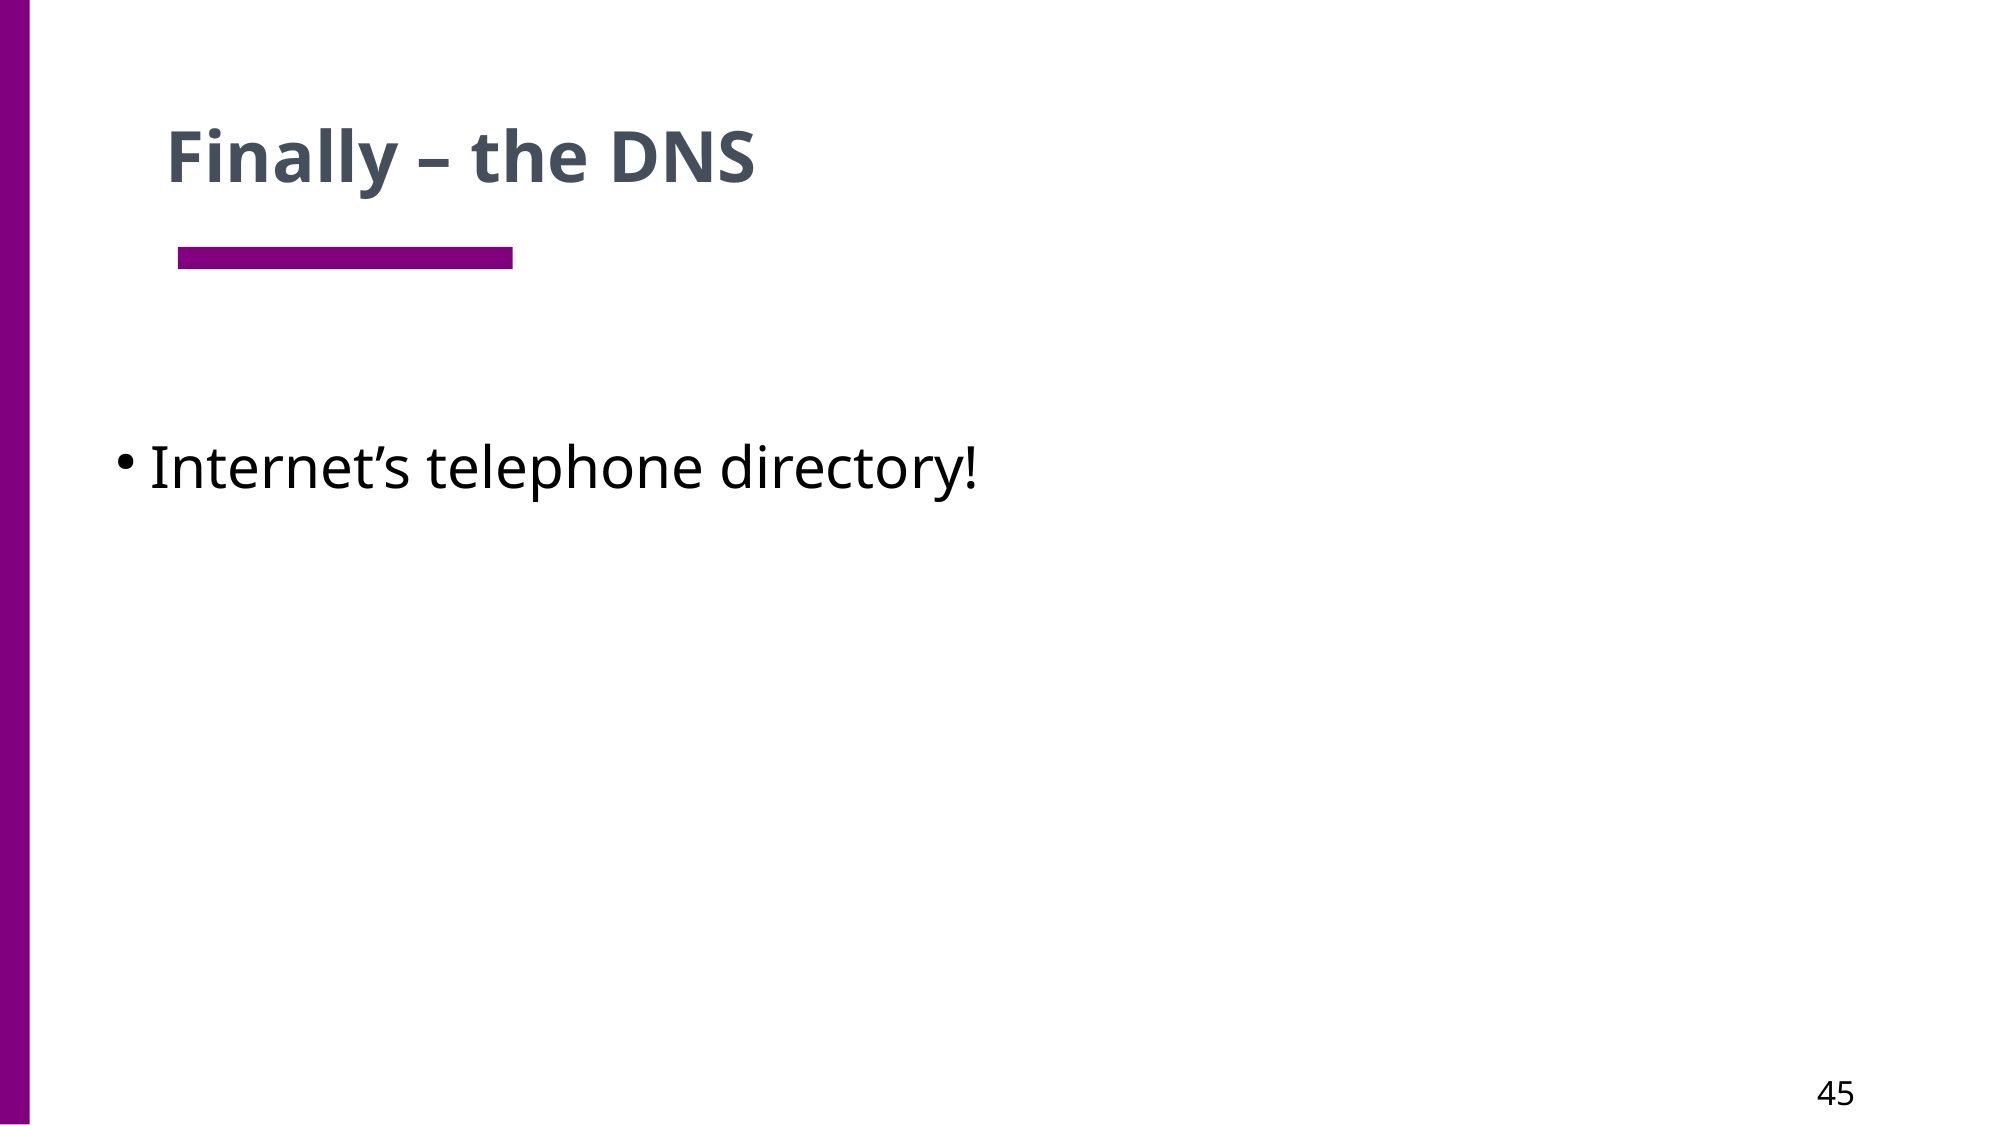

Finally – the DNS
Internet’s telephone directory!